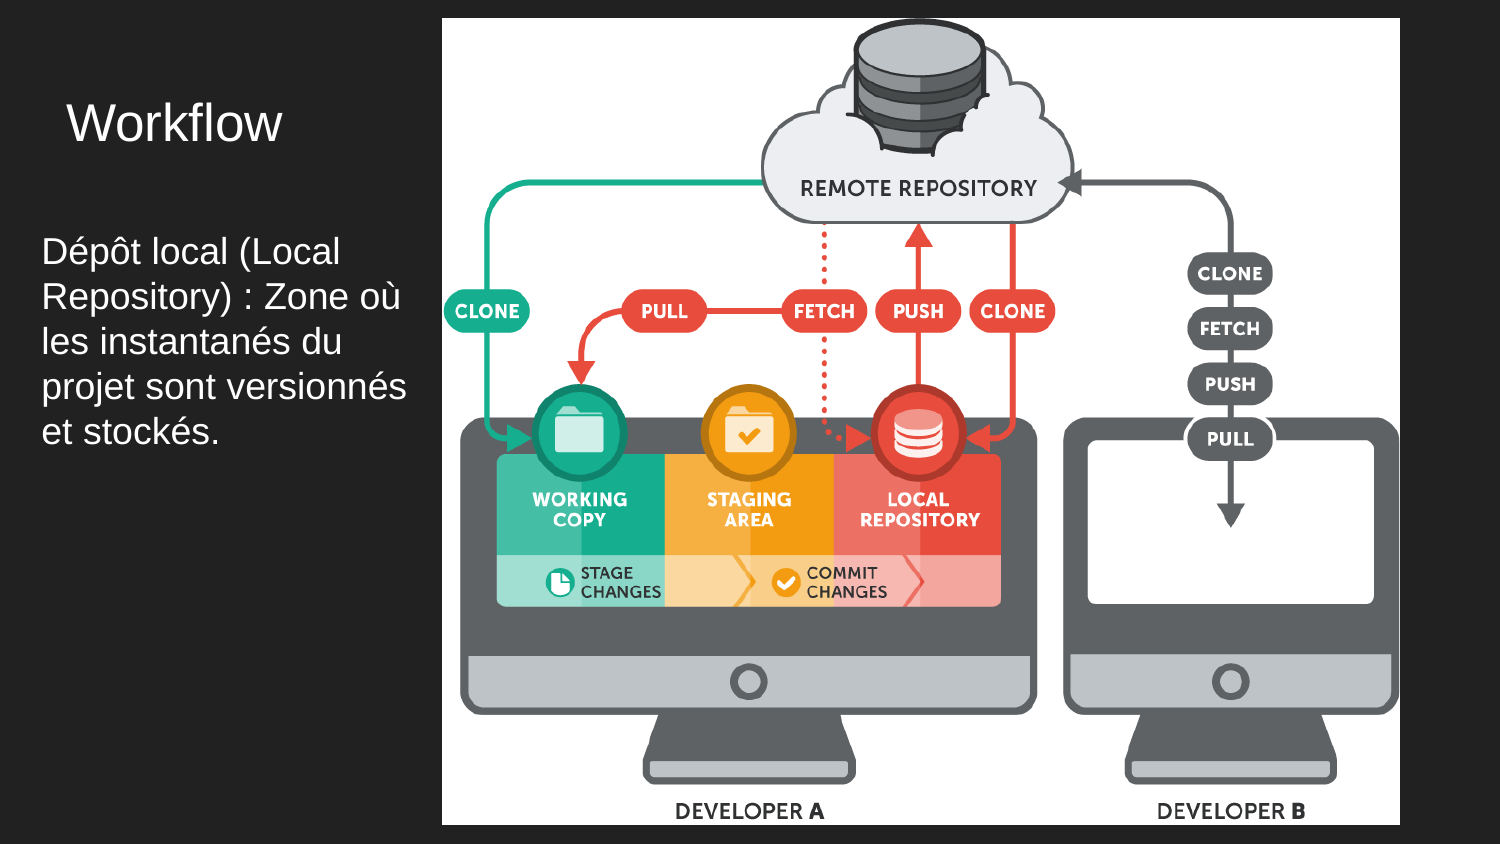

# Workflow
Dépôt local (Local Repository) : Zone où les instantanés du projet sont versionnés et stockés.